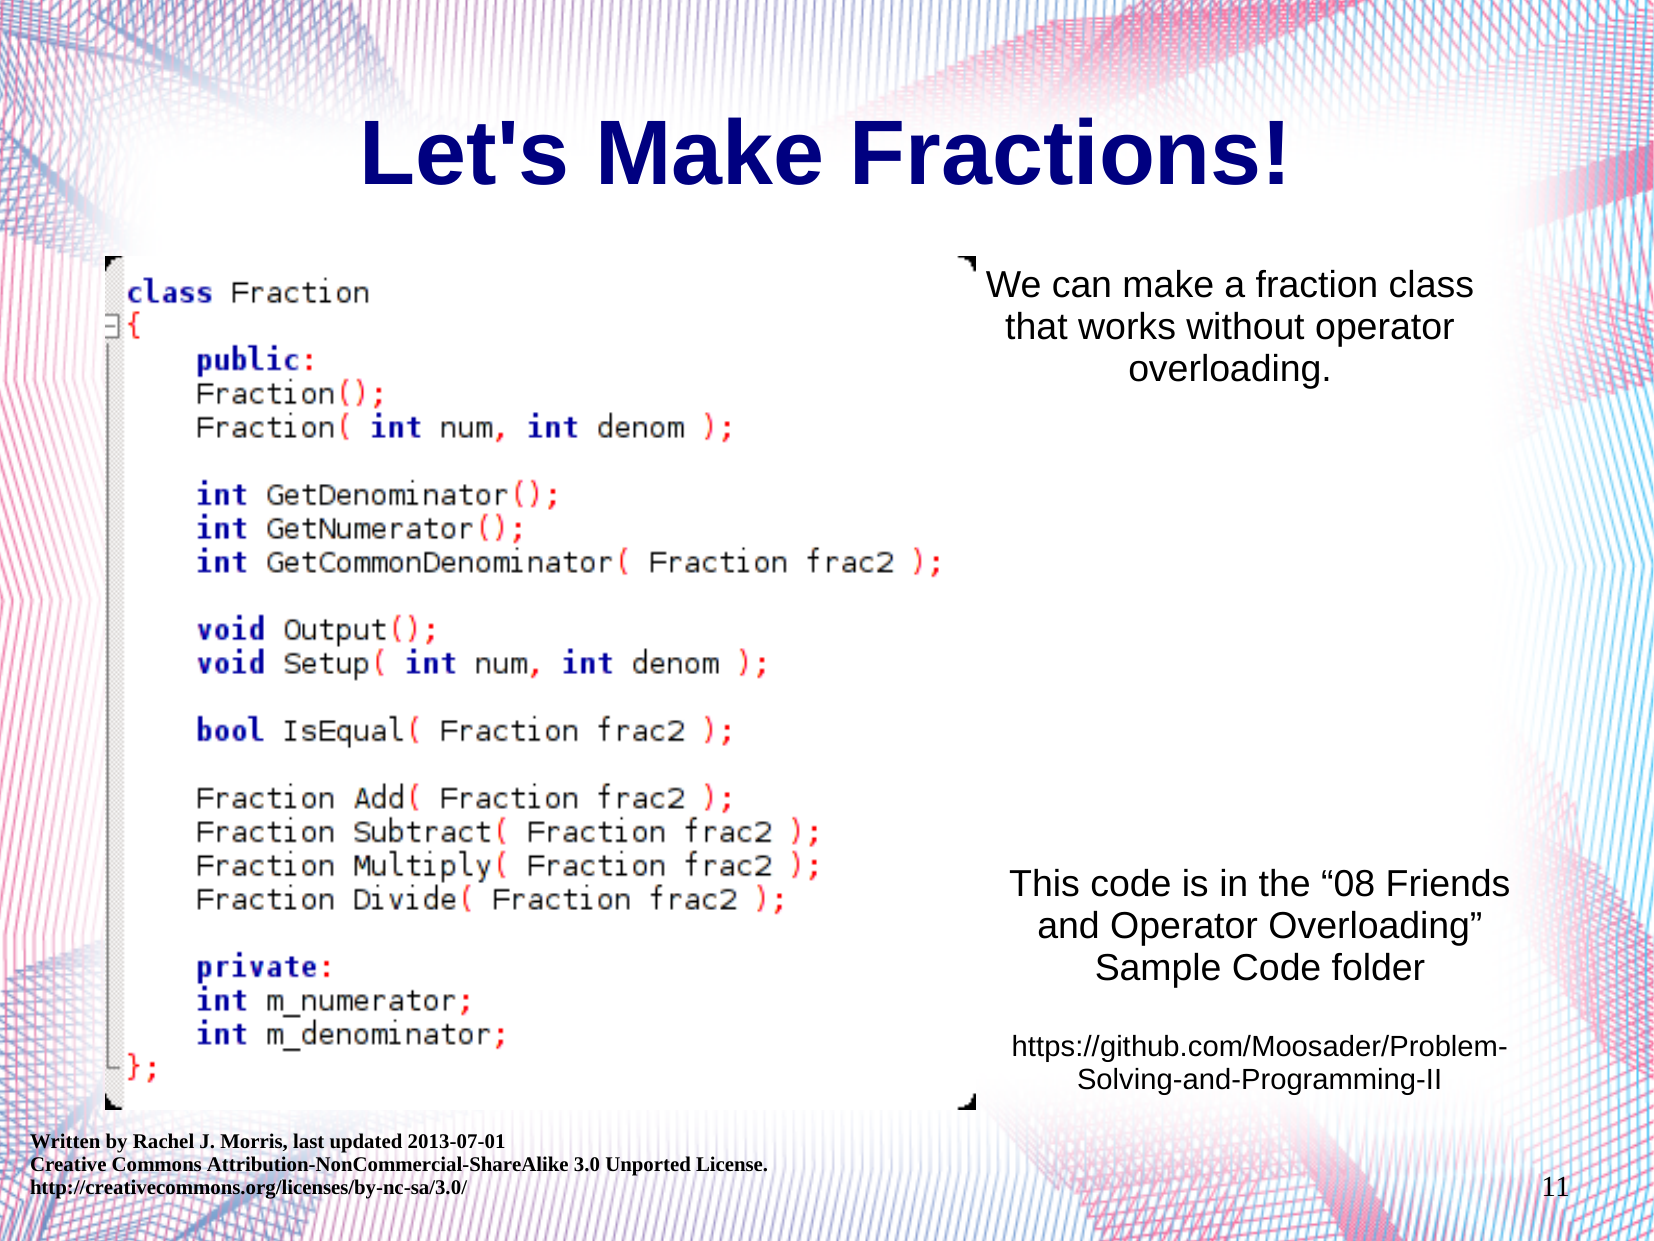

# Let's Make Fractions!
We can make a fraction class that works without operator overloading.
This code is in the “08 Friends and Operator Overloading” Sample Code folder
https://github.com/Moosader/Problem-Solving-and-Programming-II
11